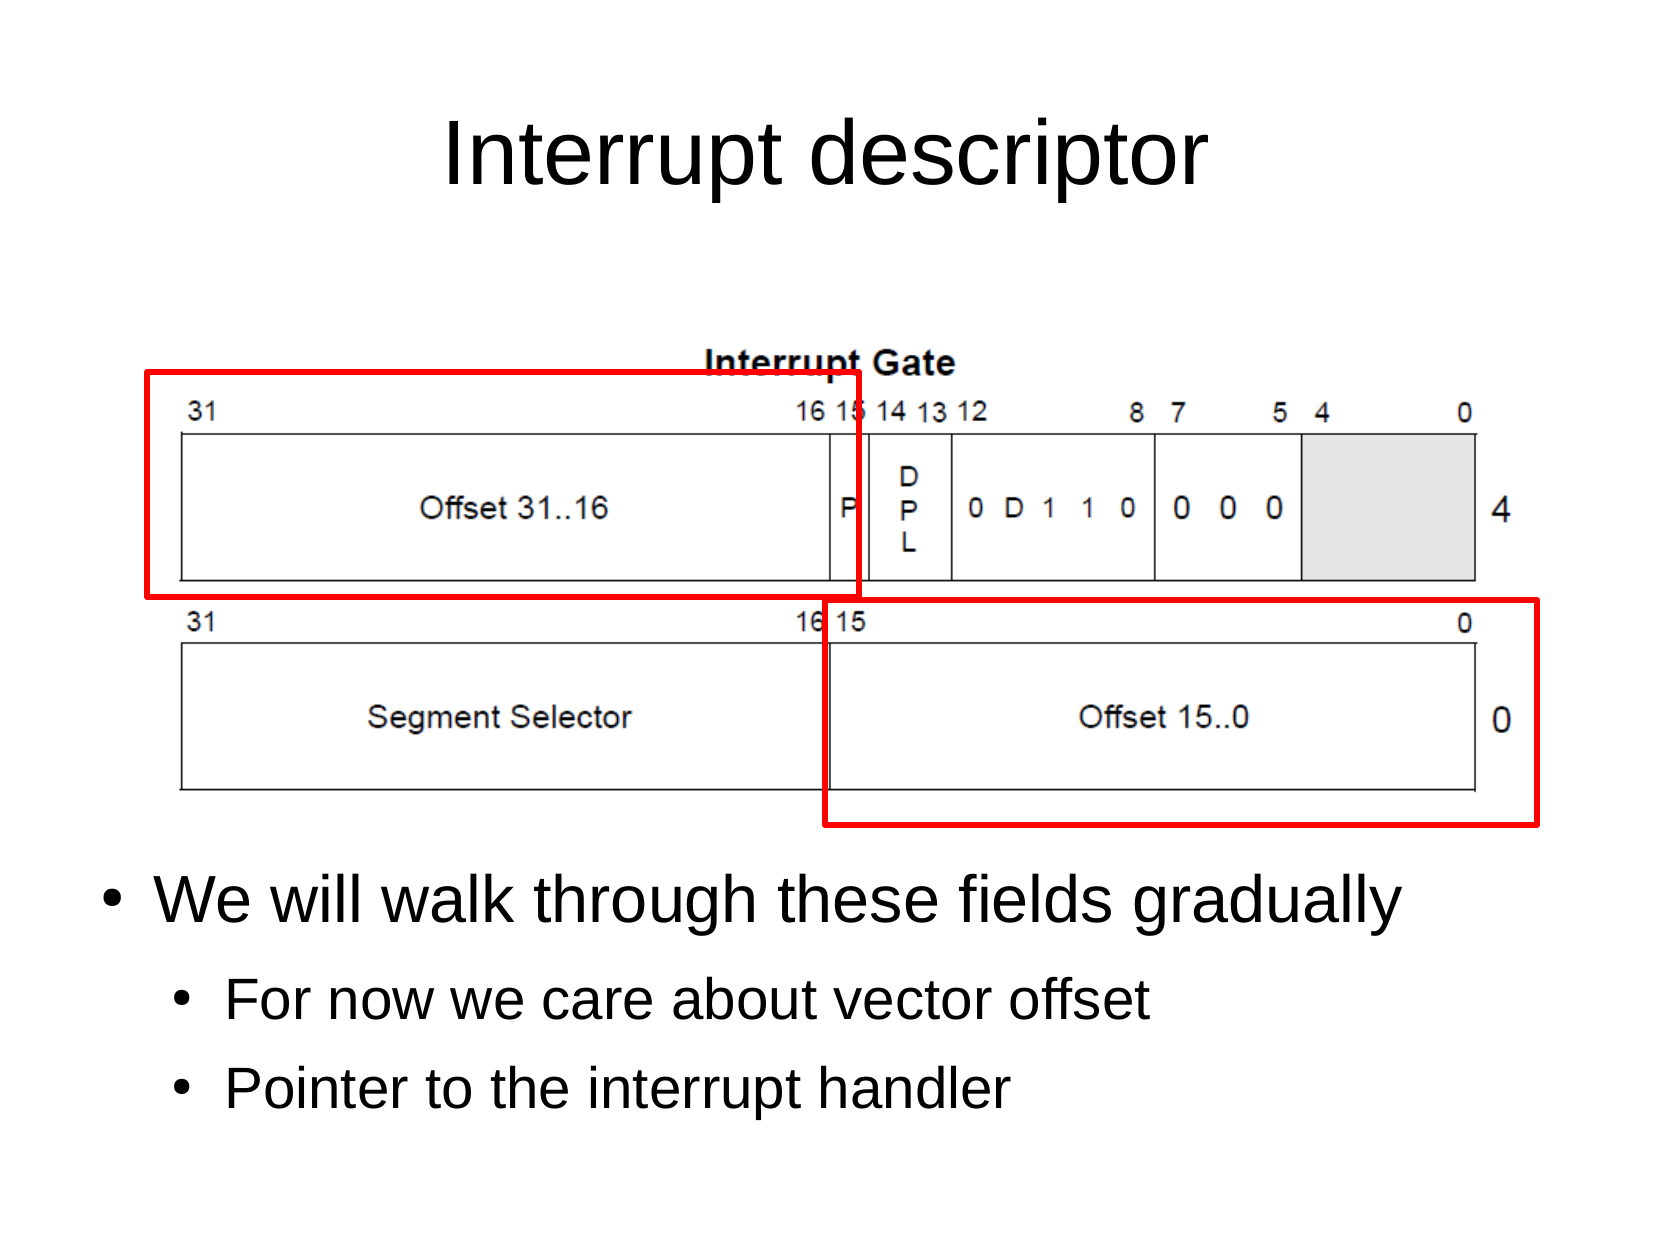

# Interrupt descriptor
We will walk through these fields gradually
For now we care about vector offset
Pointer to the interrupt handler